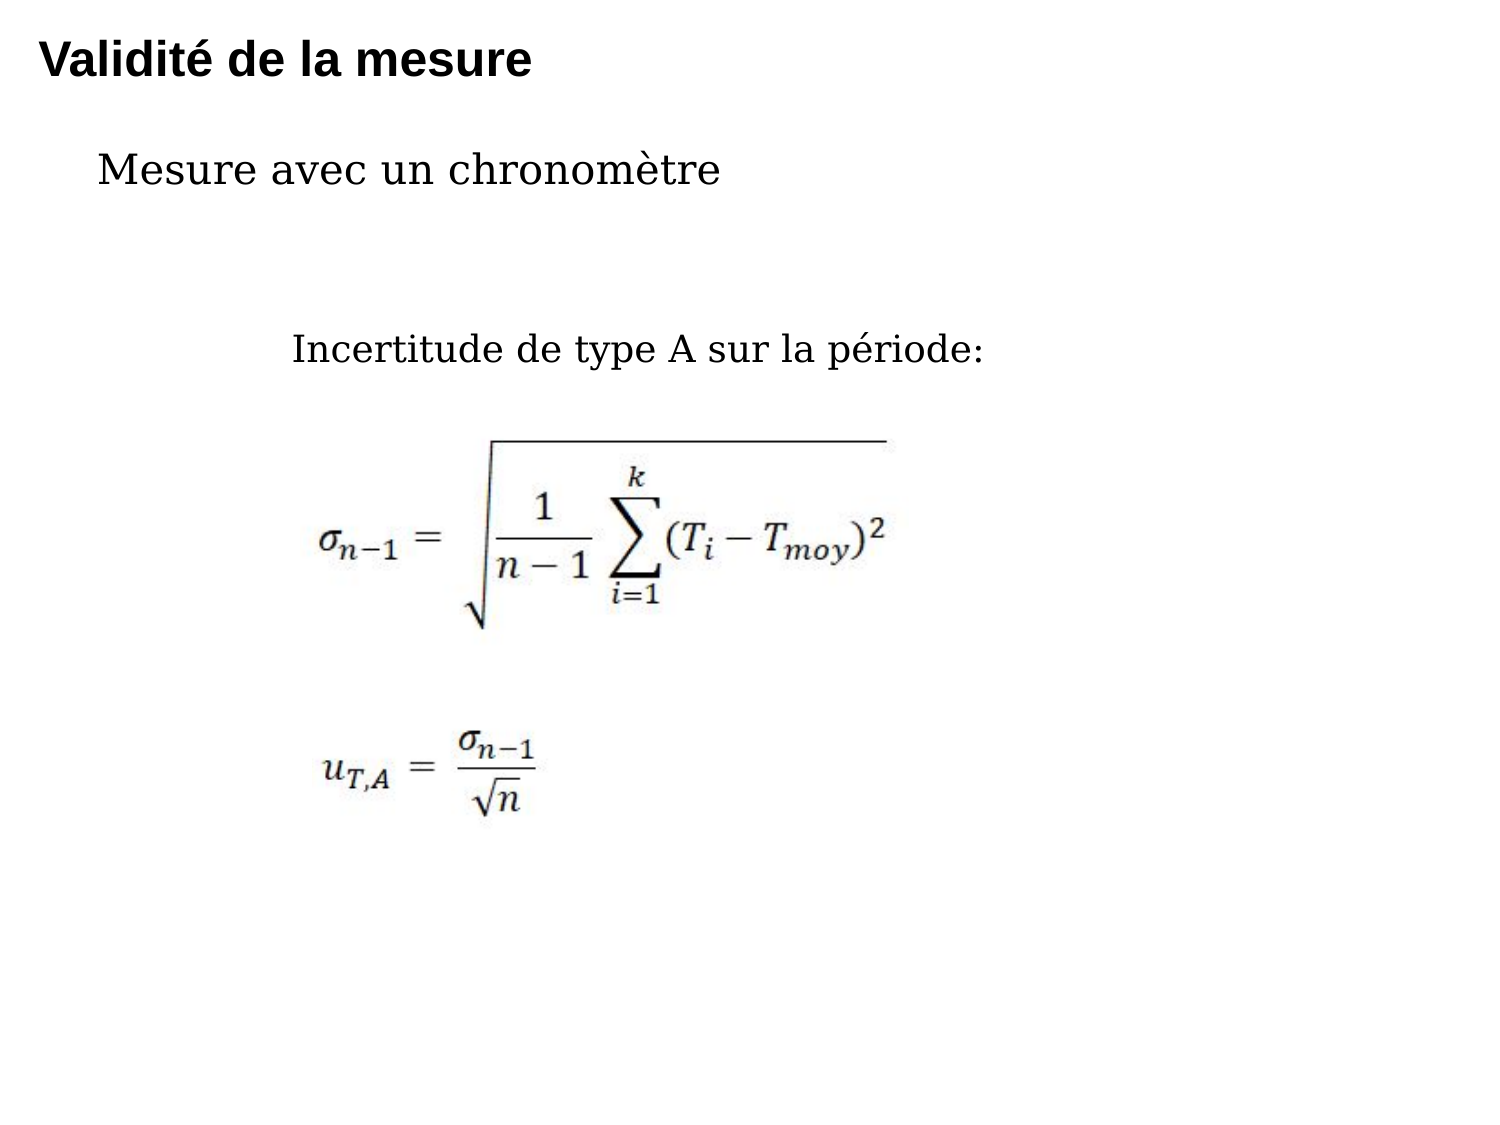

Validité de la mesure
Mesure avec un chronomètre
Incertitude de type A sur la période: